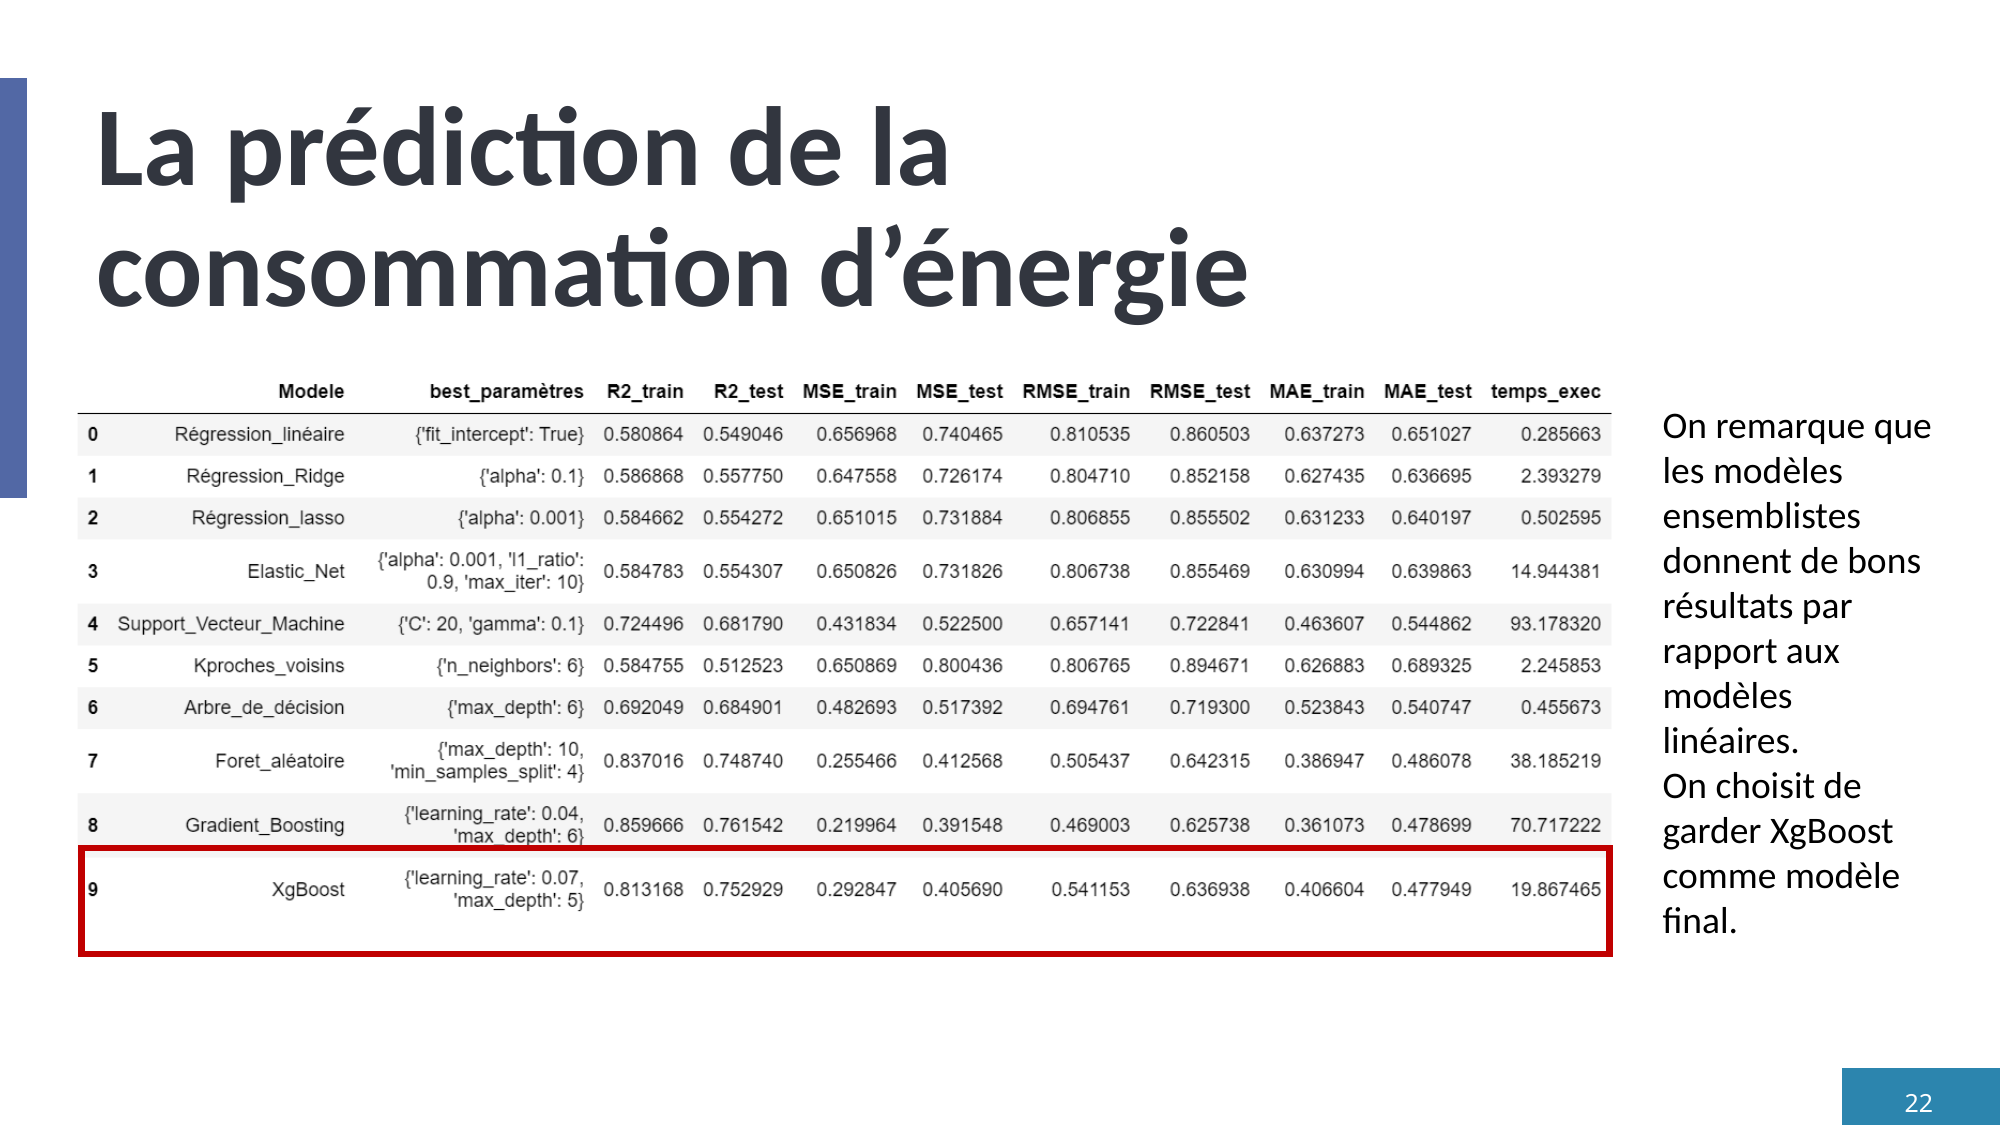

# La prédiction de la consommation d’énergie
On remarque que les modèles ensemblistes donnent de bons résultats par rapport aux modèles linéaires.
On choisit de garder XgBoost comme modèle final.